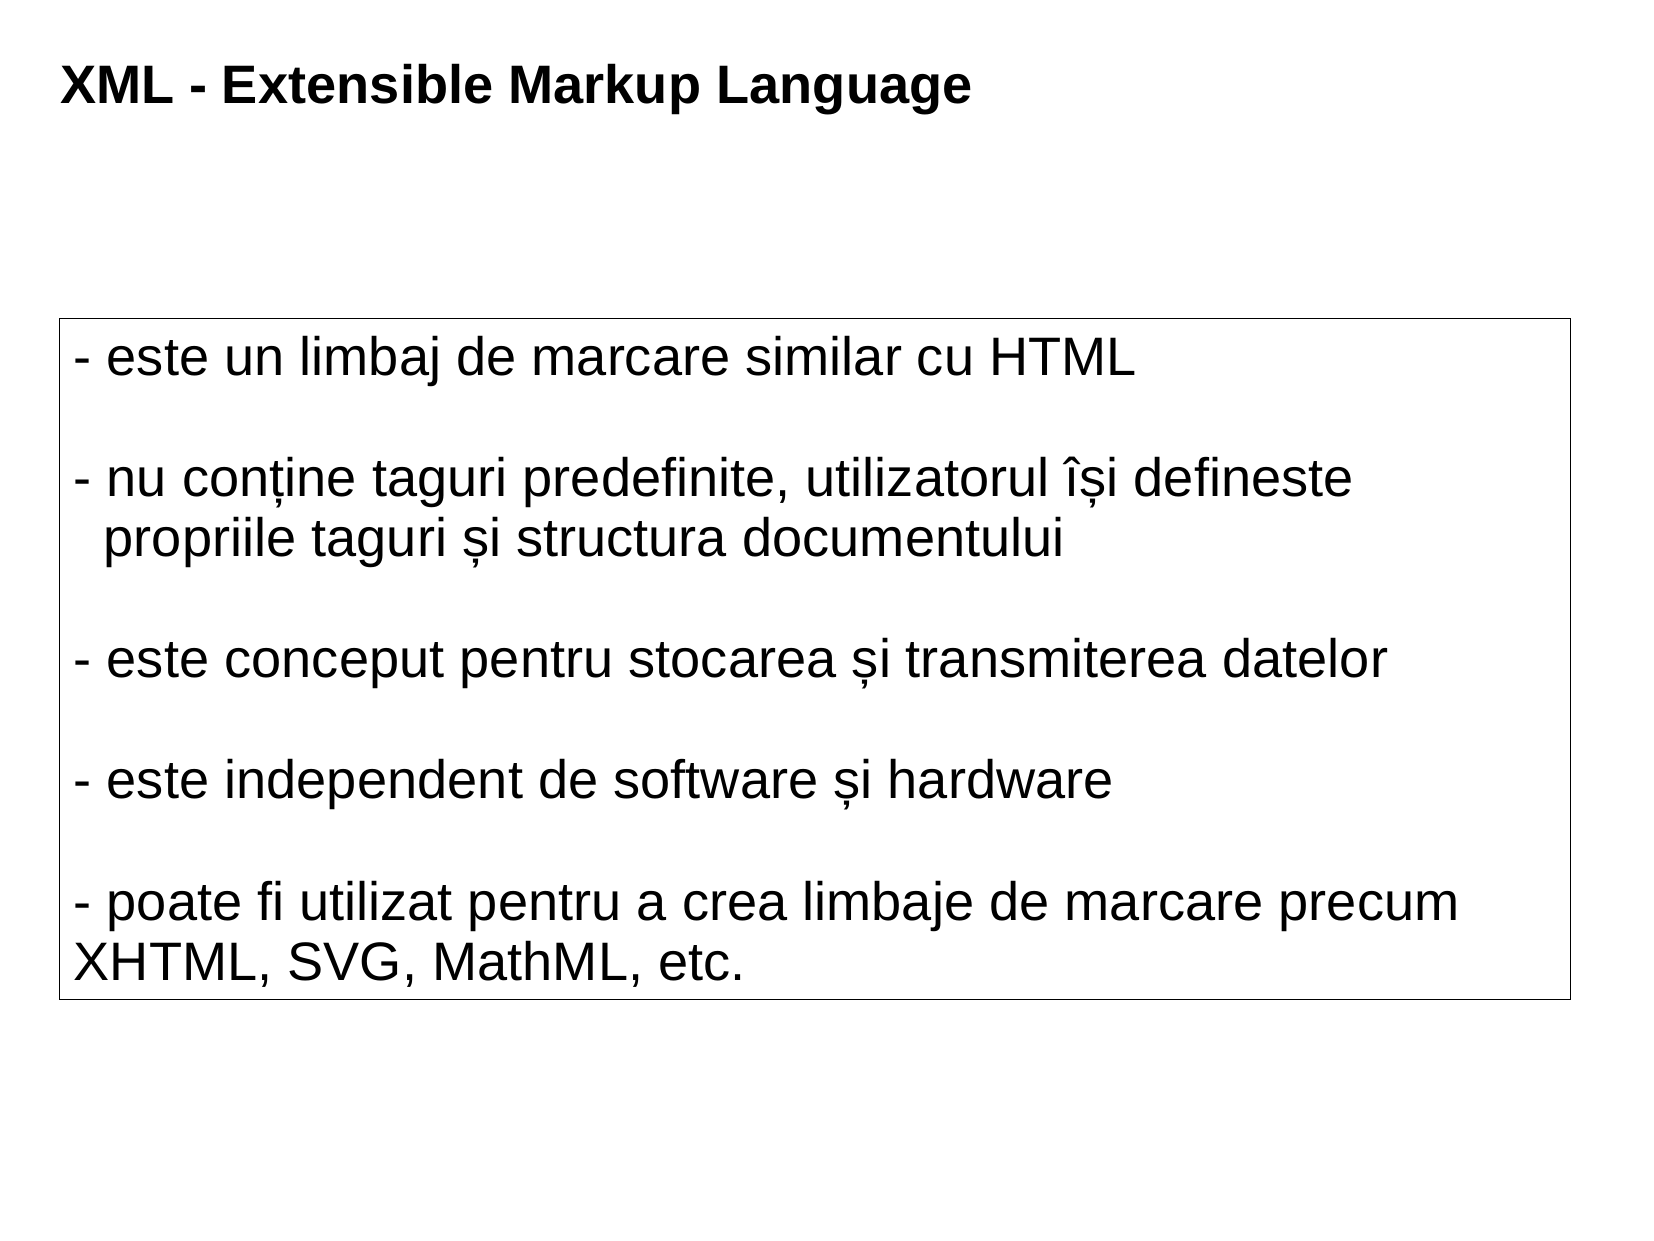

XML - Extensible Markup Language
- este un limbaj de marcare similar cu HTML
- nu conține taguri predefinite, utilizatorul își defineste 		 	 propriile taguri și structura documentului
- este conceput pentru stocarea și transmiterea datelor
- este independent de software și hardware
- poate fi utilizat pentru a crea limbaje de marcare precum XHTML, SVG, MathML, etc.